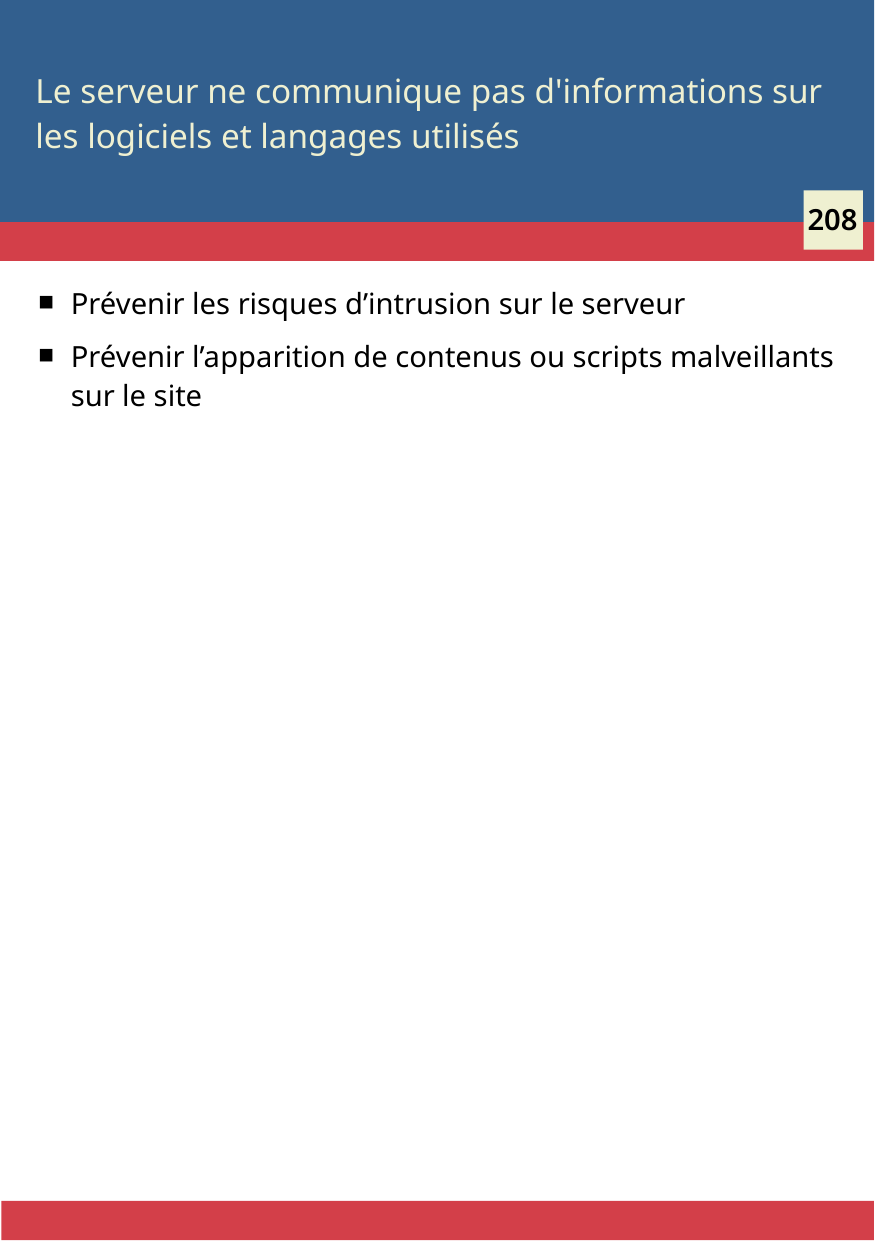

# Le serveur ne communique pas d'informations sur les logiciels et langages utilisés
208
Prévenir les risques d’intrusion sur le serveur
Prévenir l’apparition de contenus ou scripts malveillants sur le site